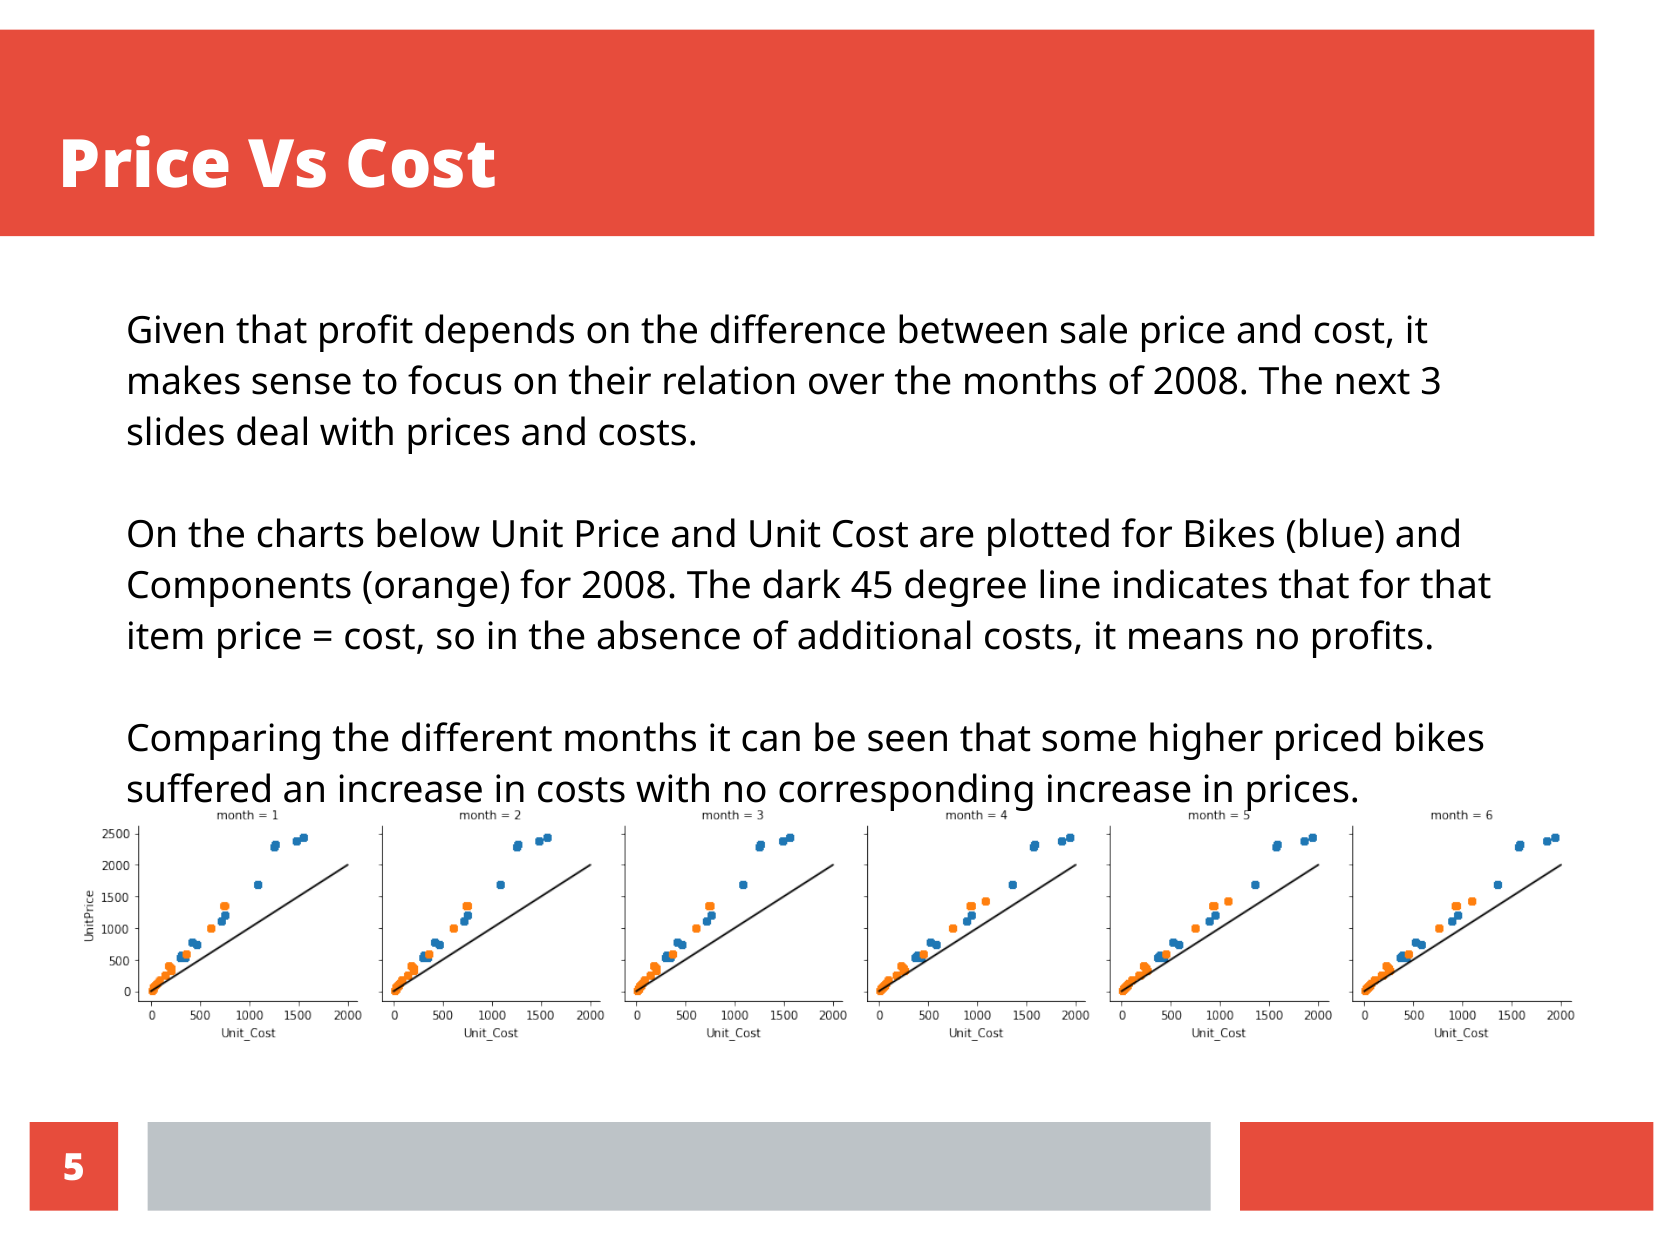

# Price Vs Cost
Given that profit depends on the difference between sale price and cost, it makes sense to focus on their relation over the months of 2008. The next 3 slides deal with prices and costs.
On the charts below Unit Price and Unit Cost are plotted for Bikes (blue) and Components (orange) for 2008. The dark 45 degree line indicates that for that item price = cost, so in the absence of additional costs, it means no profits.
Comparing the different months it can be seen that some higher priced bikes suffered an increase in costs with no corresponding increase in prices.
5